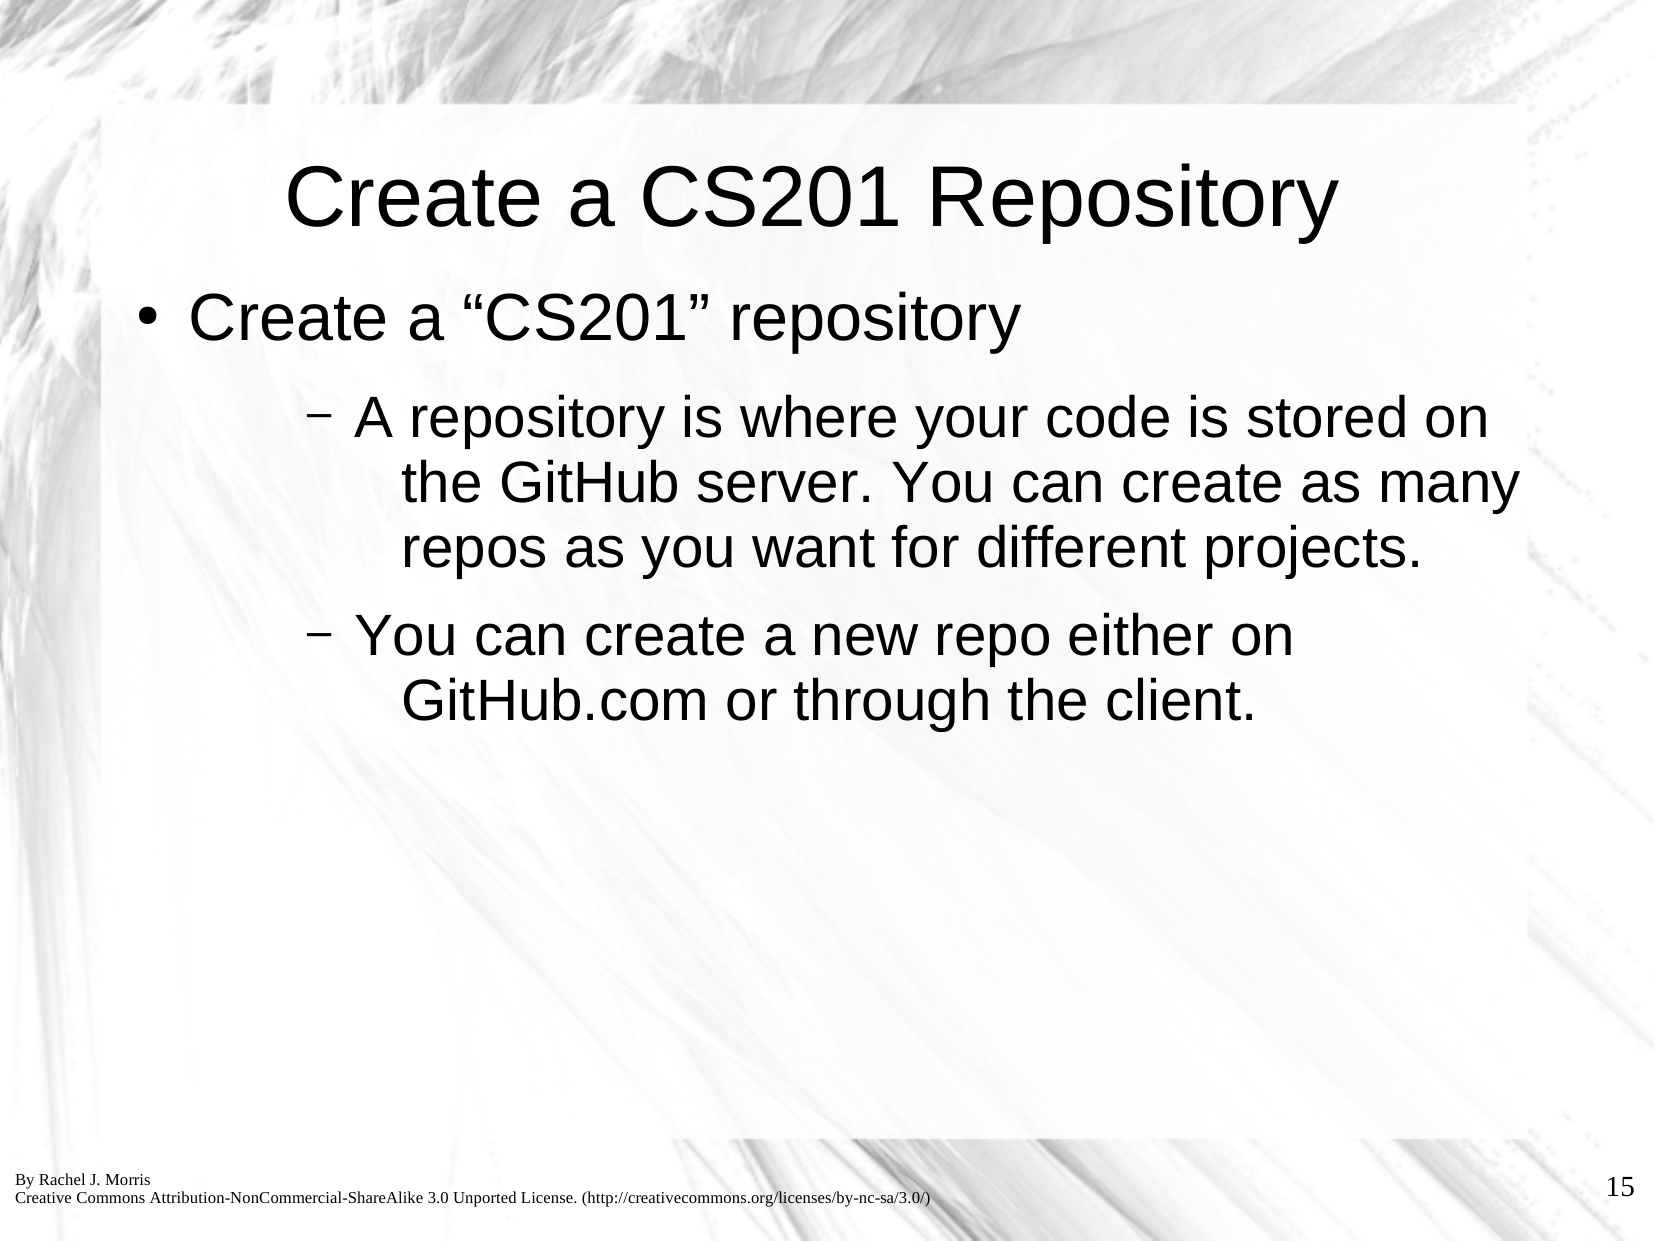

# Create a CS201 Repository
Create a “CS201” repository
A repository is where your code is stored on the GitHub server. You can create as many repos as you want for different projects.
You can create a new repo either on GitHub.com or through the client.
15